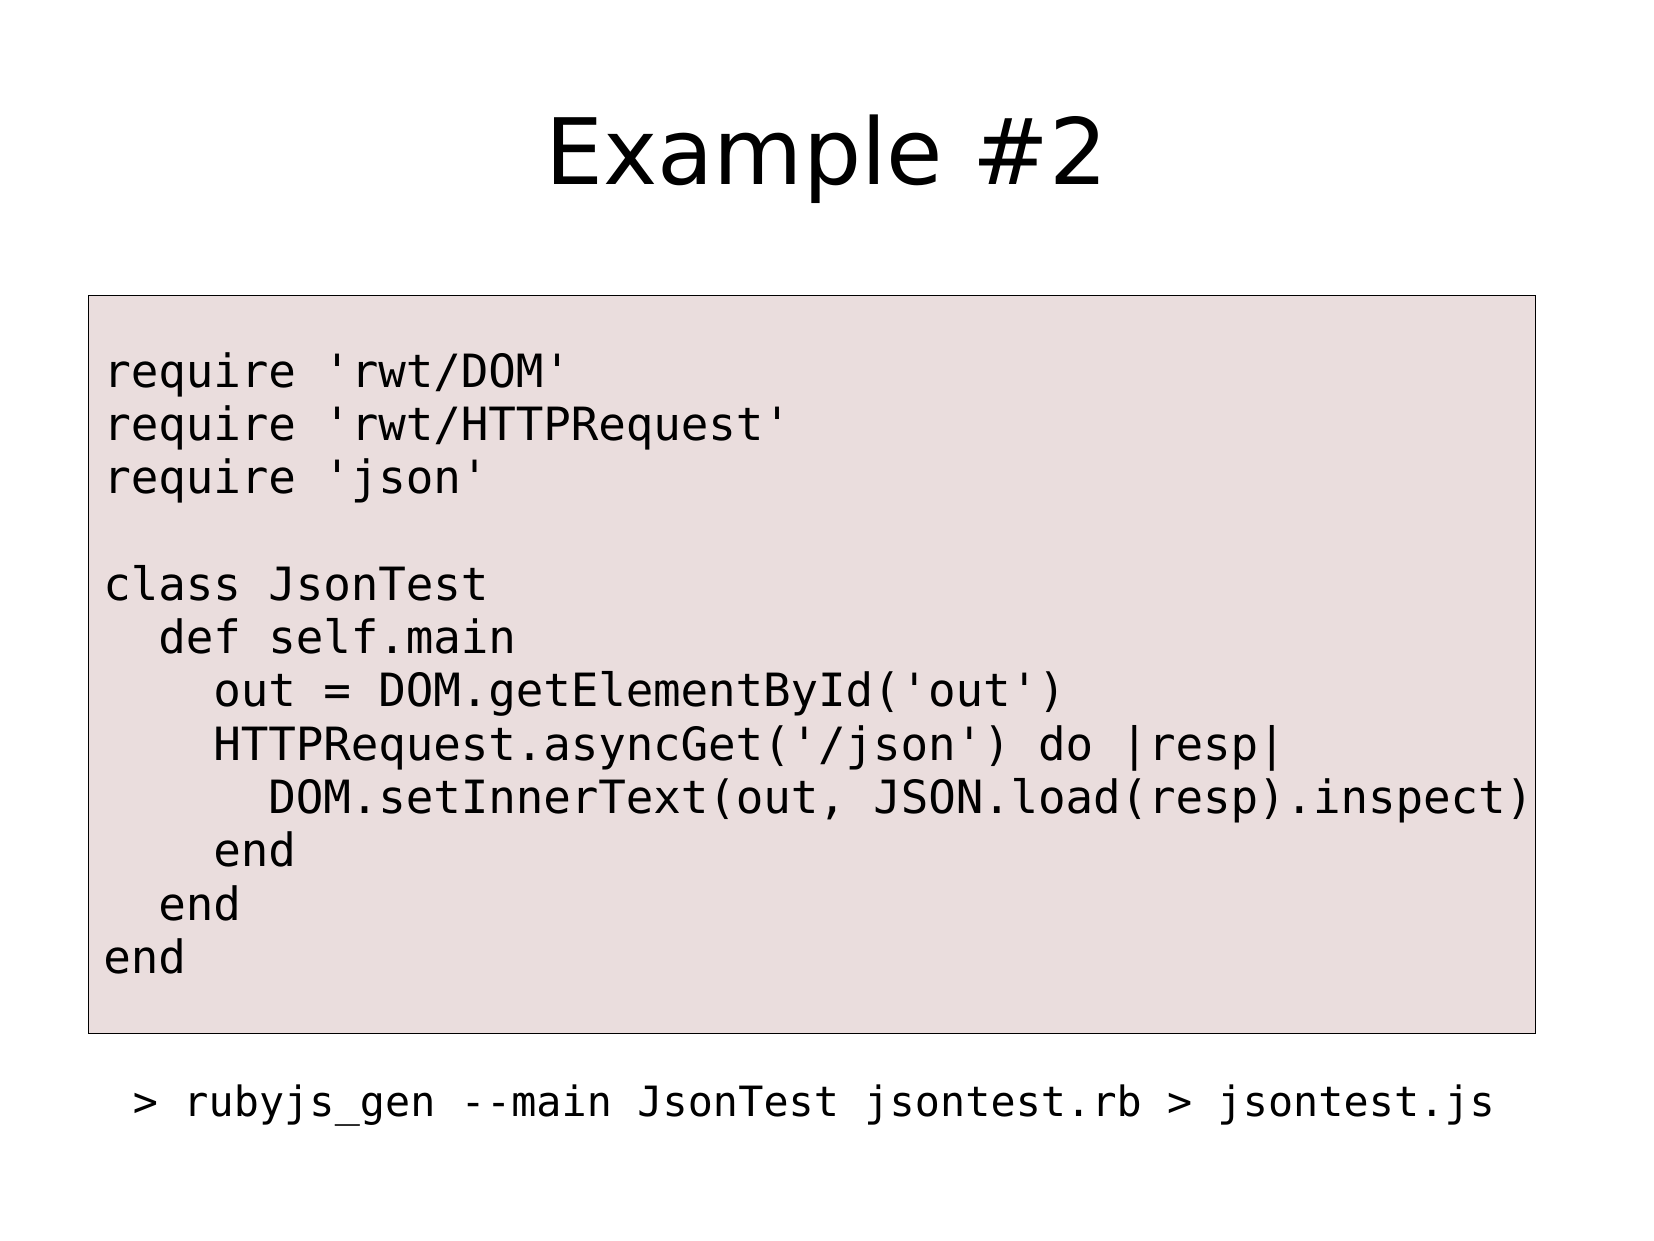

# Example #2
require 'rwt/DOM'
require 'rwt/HTTPRequest'
require 'json'
class JsonTest
 def self.main
 out = DOM.getElementById('out')
 HTTPRequest.asyncGet('/json') do |resp|
 DOM.setInnerText(out, JSON.load(resp).inspect)
 end
 end
end
> rubyjs_gen --main JsonTest jsontest.rb > jsontest.js